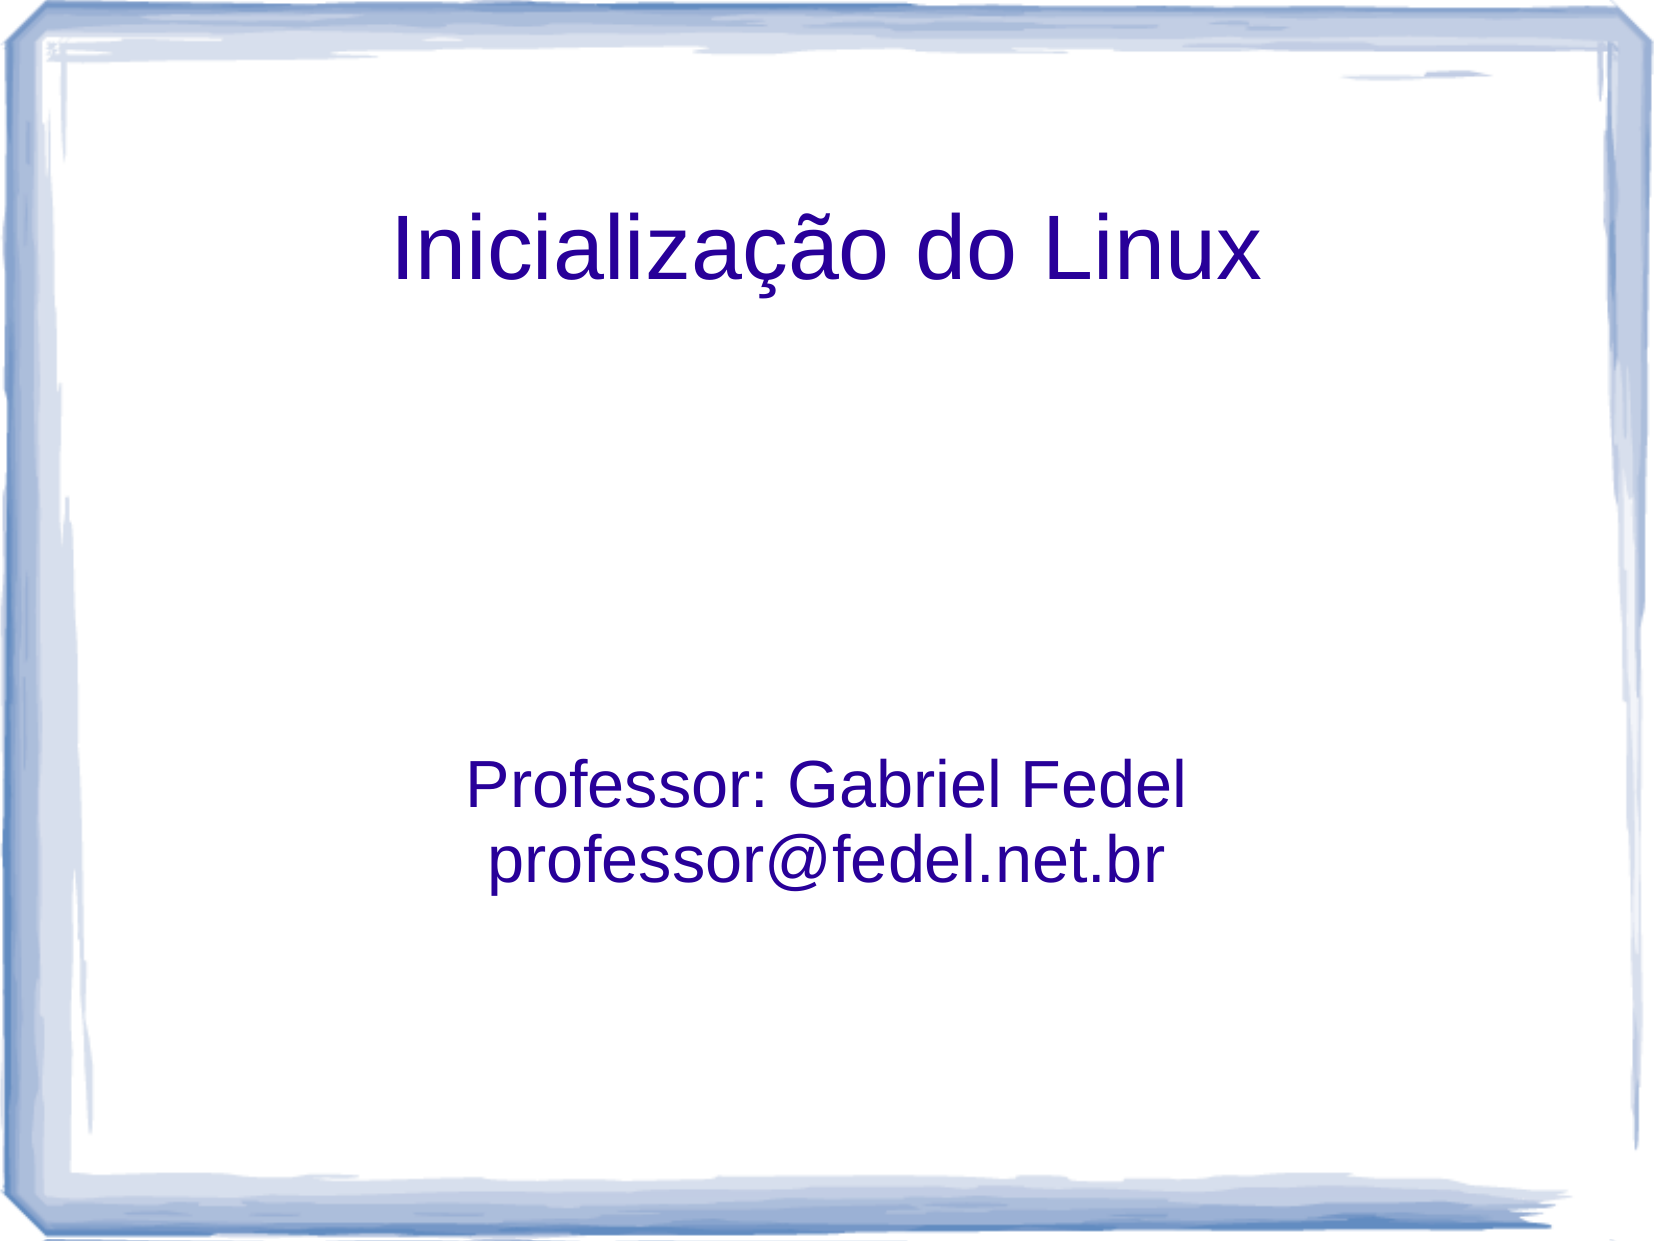

# Inicialização do Linux
Professor: Gabriel Fedel
professor@fedel.net.br